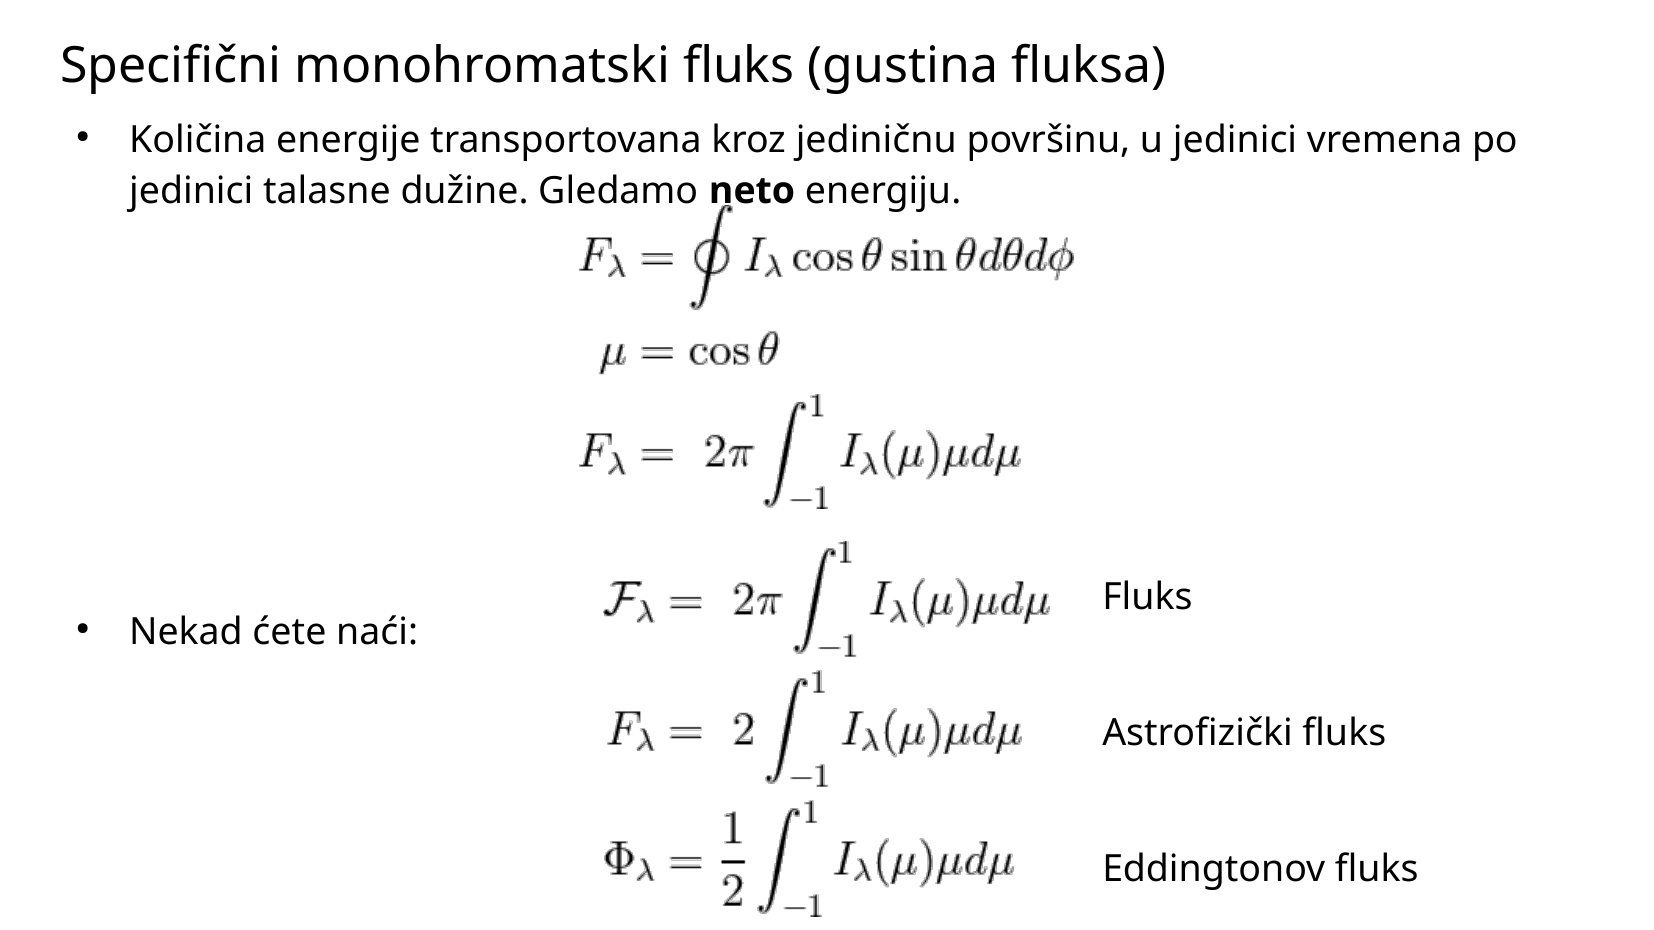

# Specifični monohromatski fluks (gustina fluksa)
Količina energije transportovana kroz jediničnu površinu, u jedinici vremena po jedinici talasne dužine. Gledamo neto energiju.
Nekad ćete naći:
Fluks
Astrofizički fluks
Eddingtonov fluks